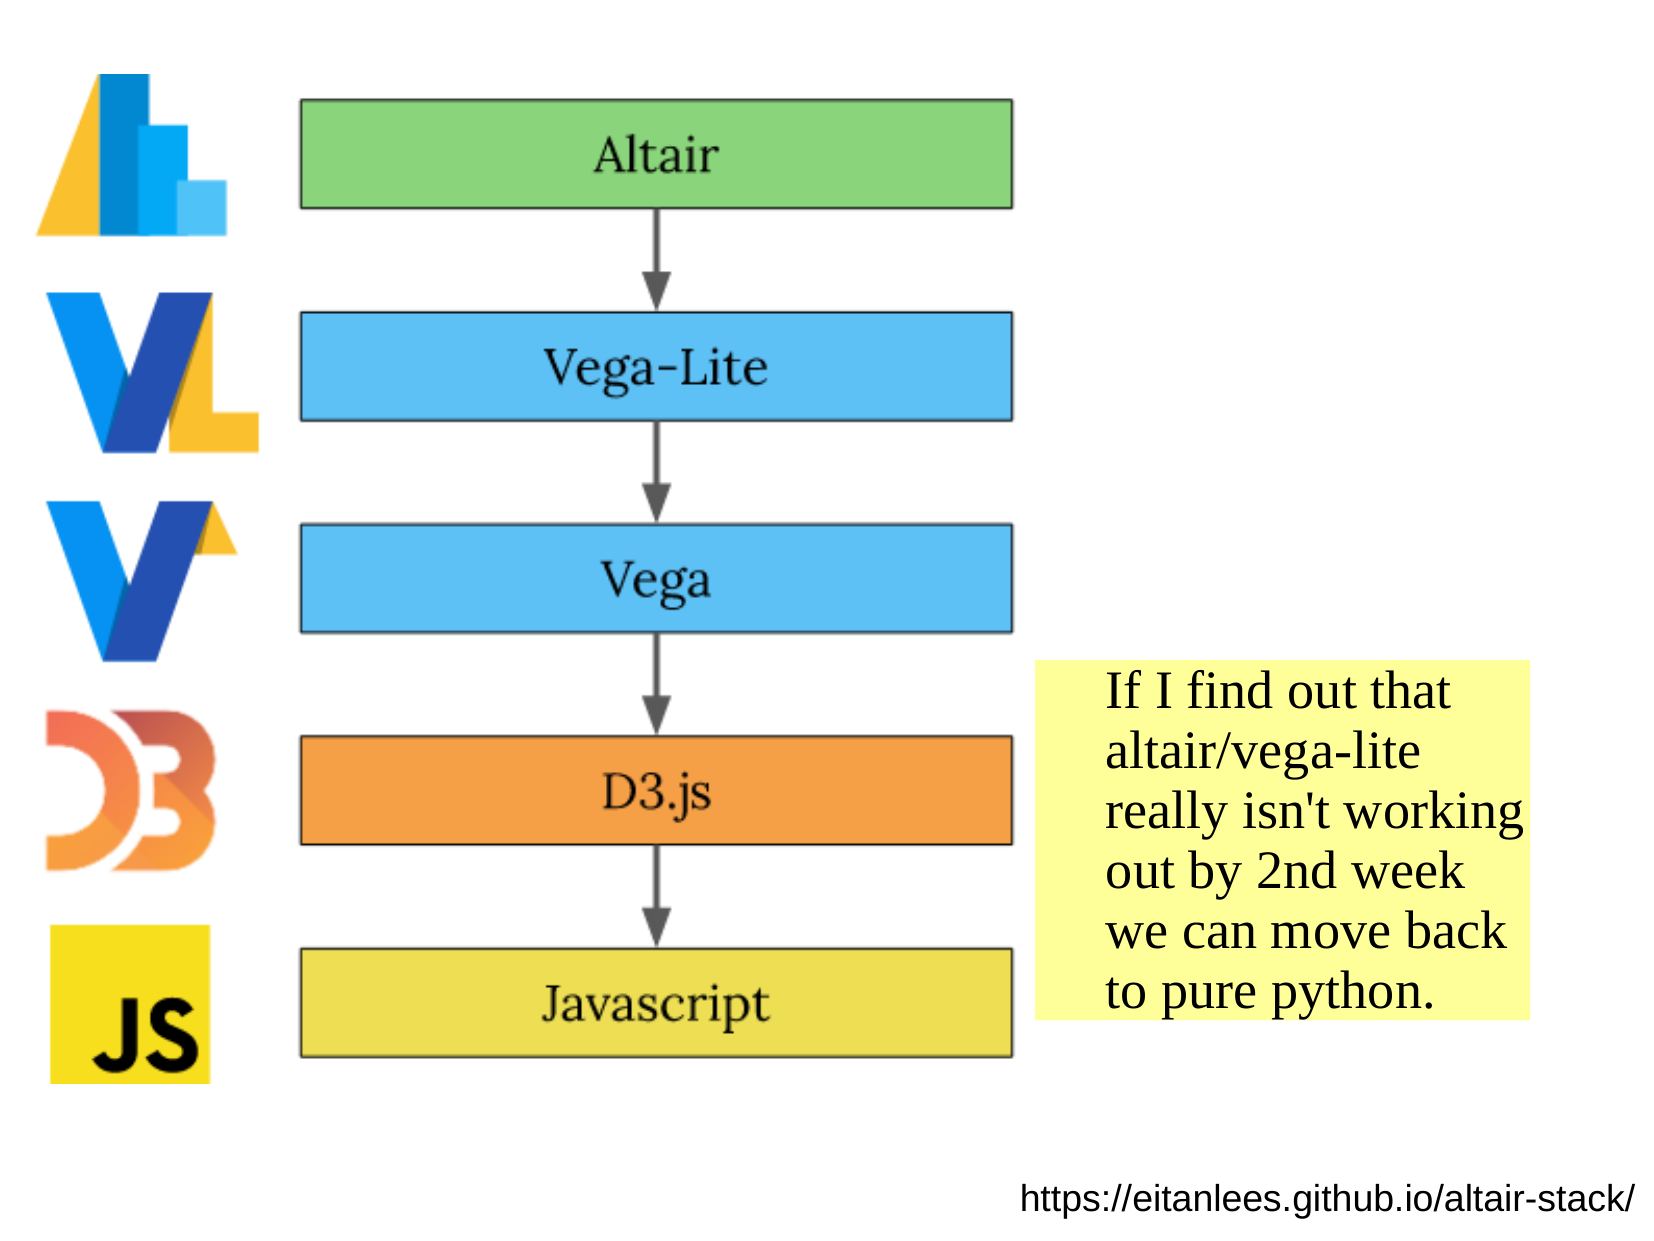

# If I find out that altair/vega-lite really isn't working out by 2nd week we can move back to pure python.
If I find out that altair/vega-lite really isn't working out by 2nd week we can move back to pure python.
https://eitanlees.github.io/altair-stack/